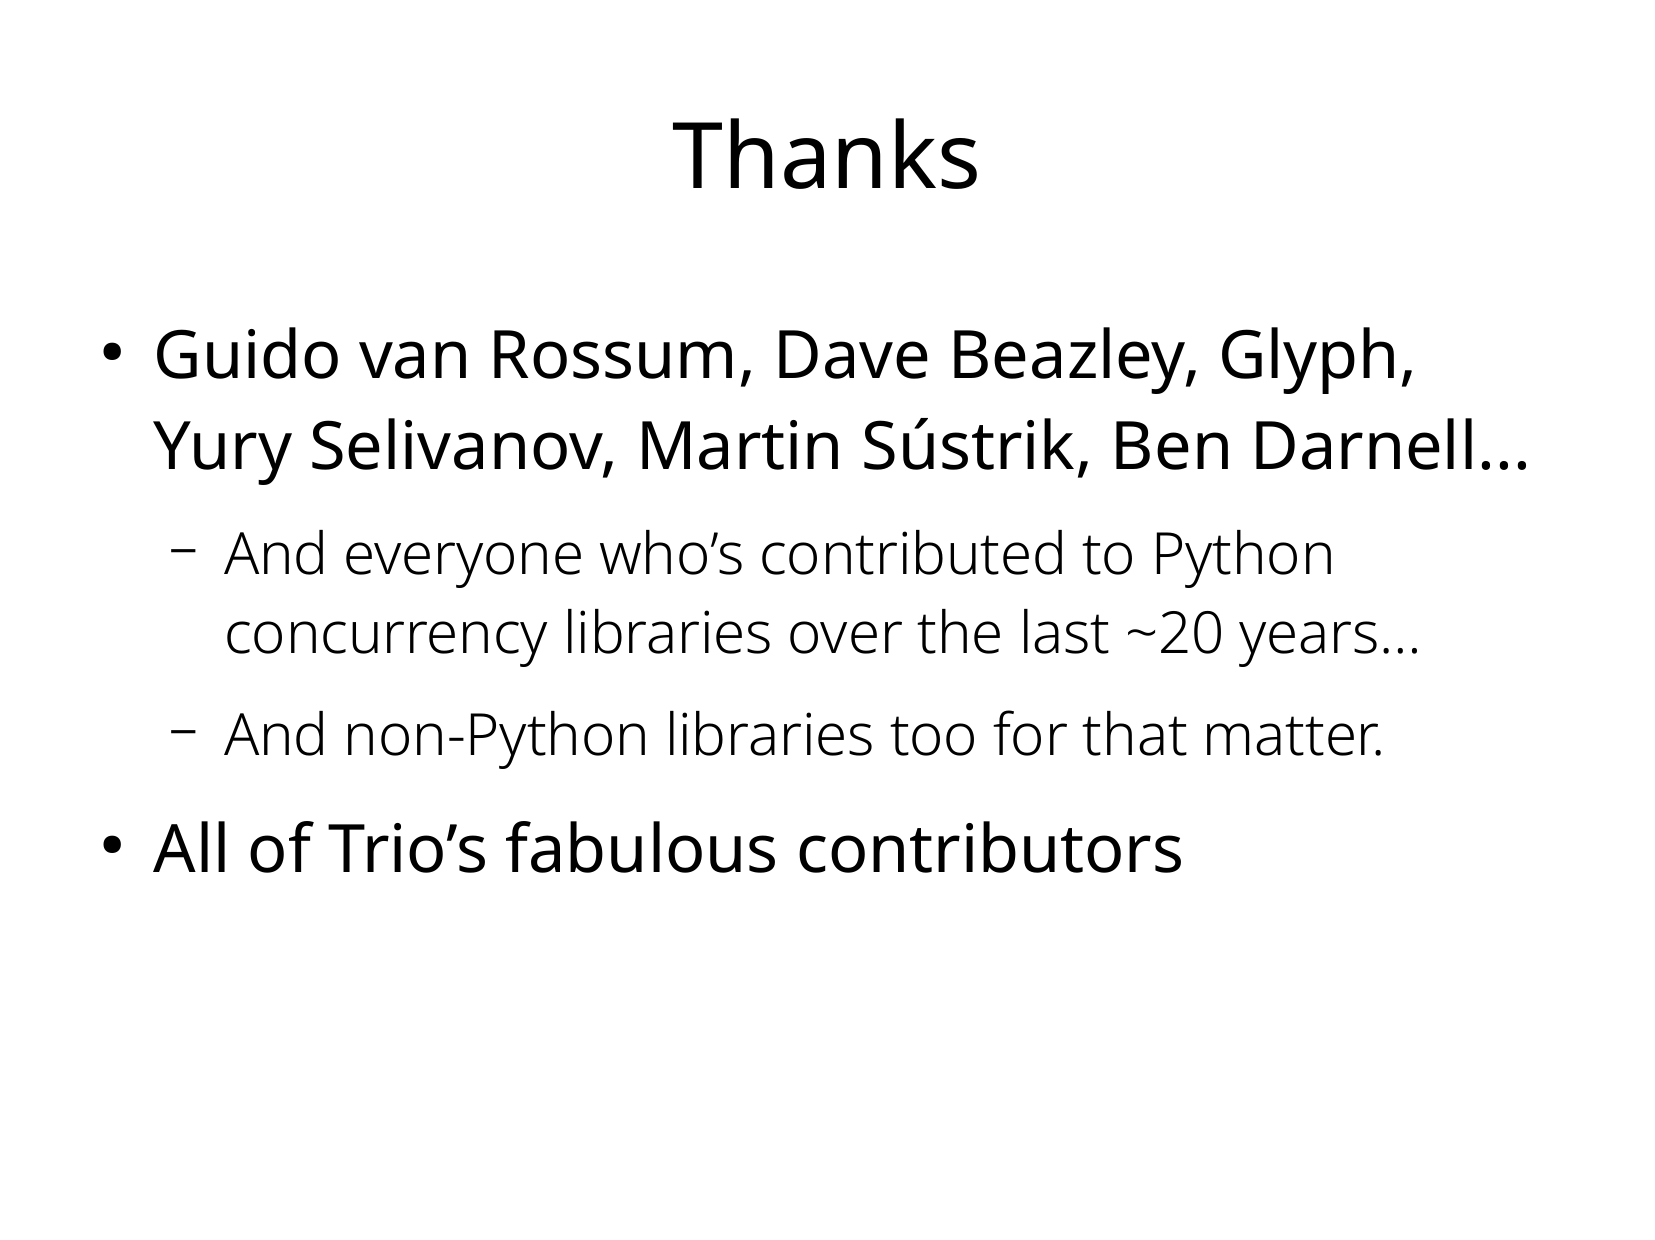

# Thanks
Guido van Rossum, Dave Beazley, Glyph, Yury Selivanov, Martin Sústrik, Ben Darnell...
And everyone who’s contributed to Python concurrency libraries over the last ~20 years…
And non-Python libraries too for that matter.
All of Trio’s fabulous contributors